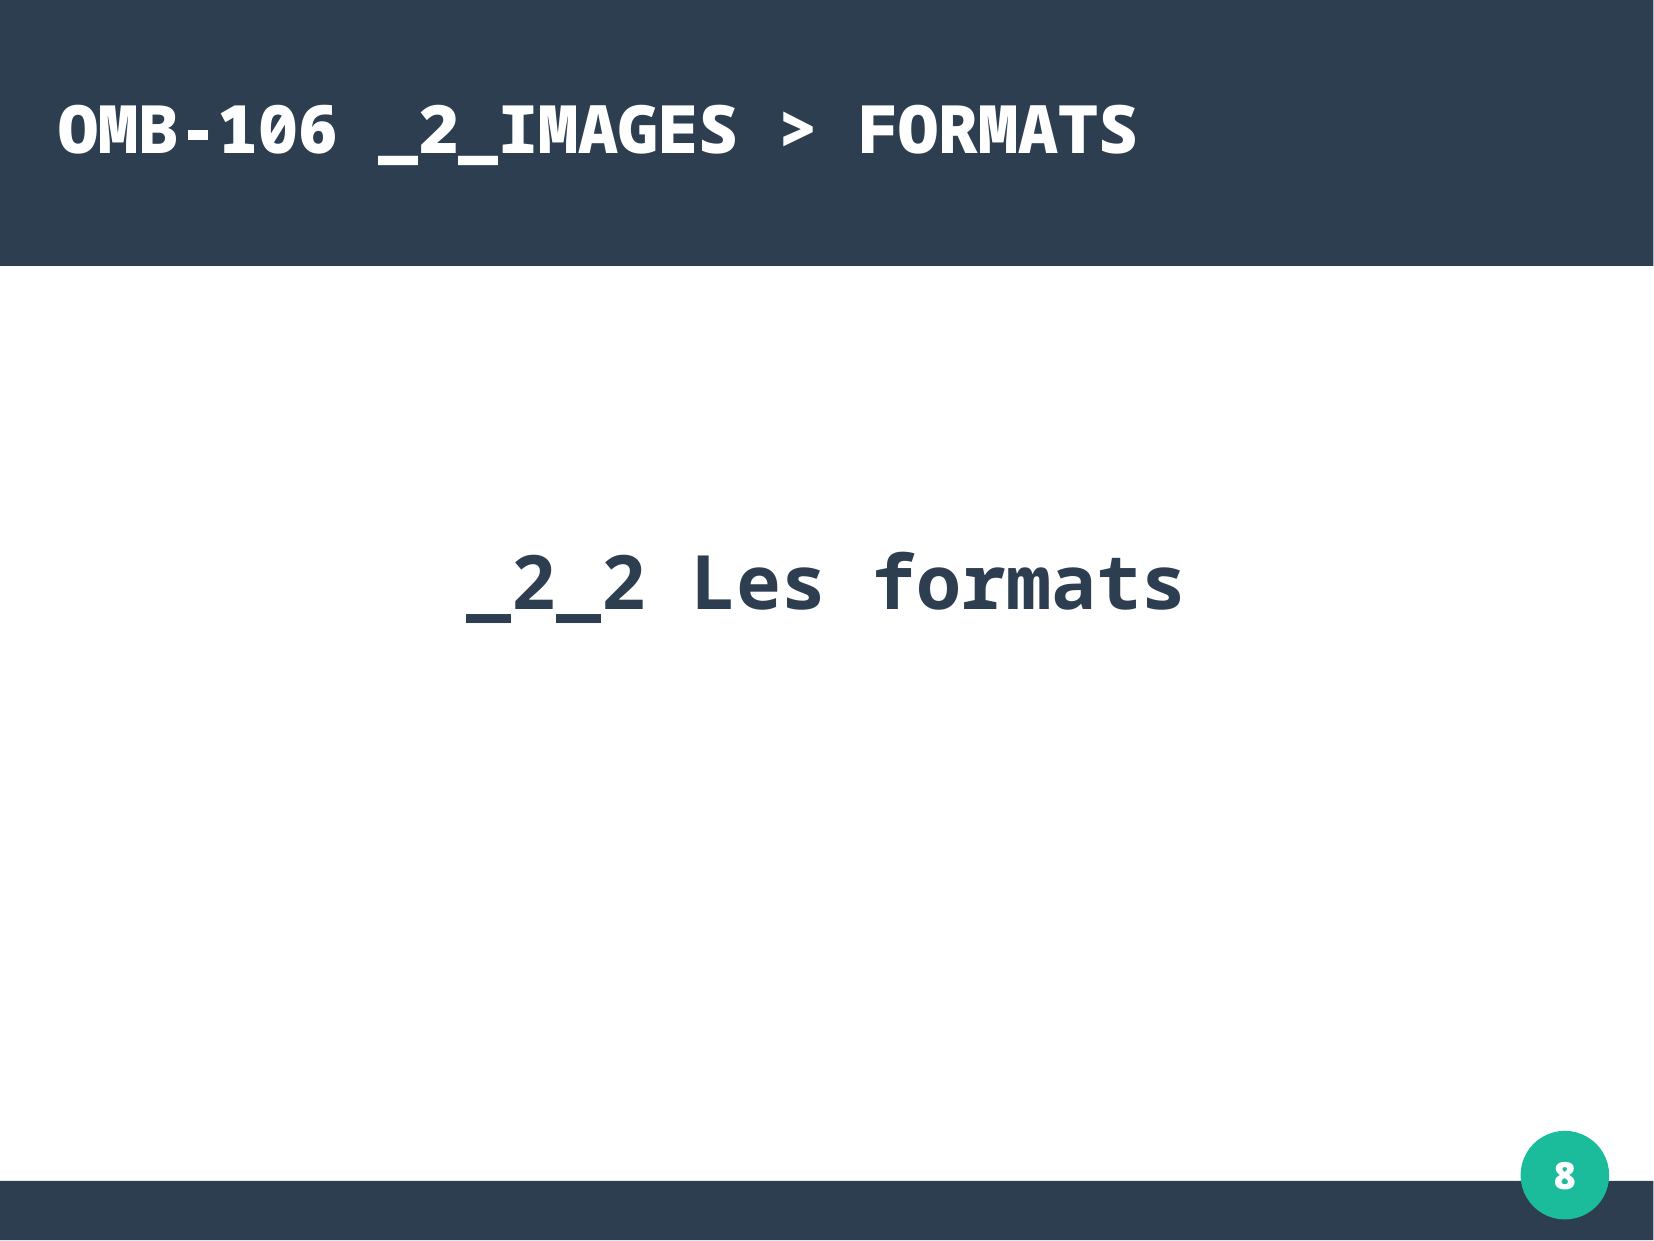

OMB-106 _2_IMAGES > FORMATS
# _2_2 Les formats
8